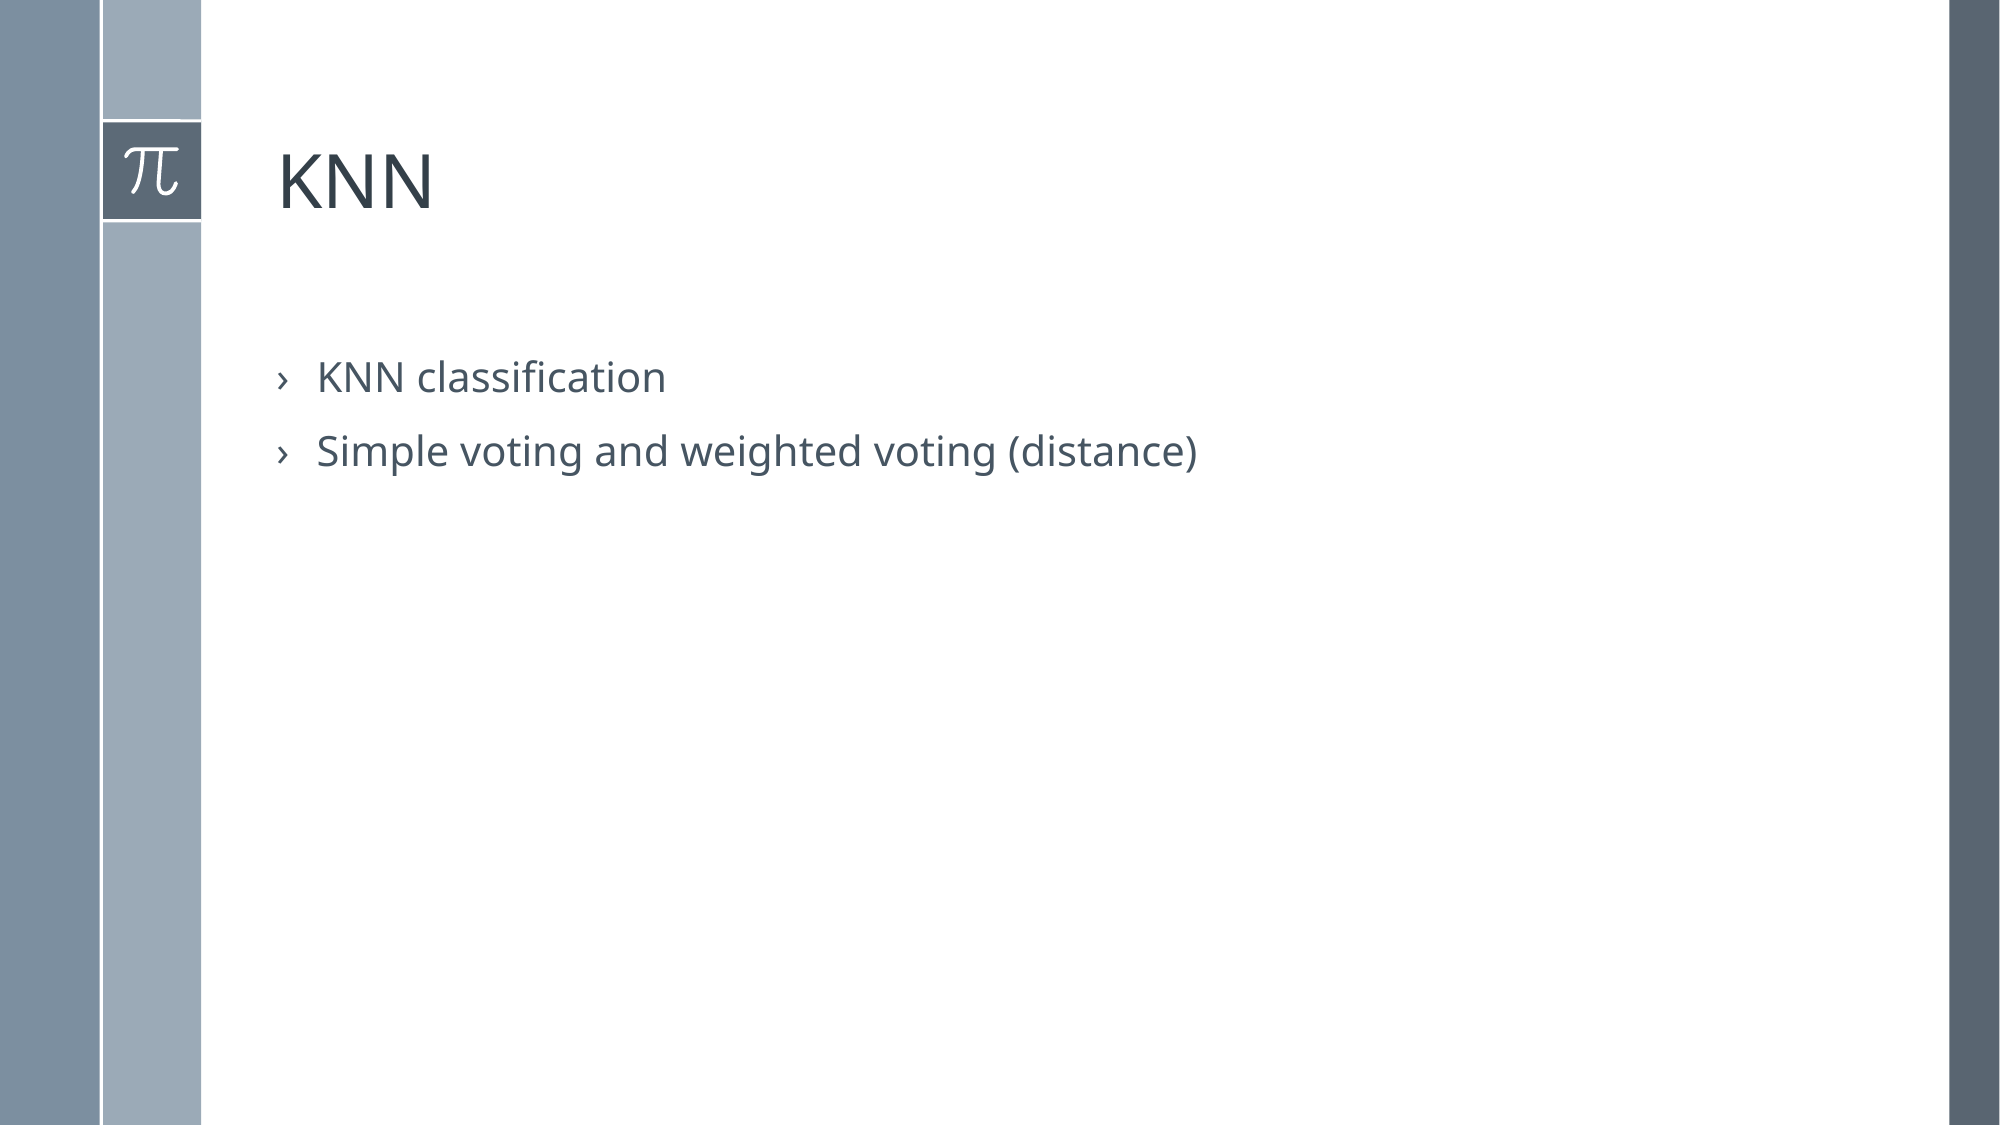

KNN
KNN classification
Simple voting and weighted voting (distance)